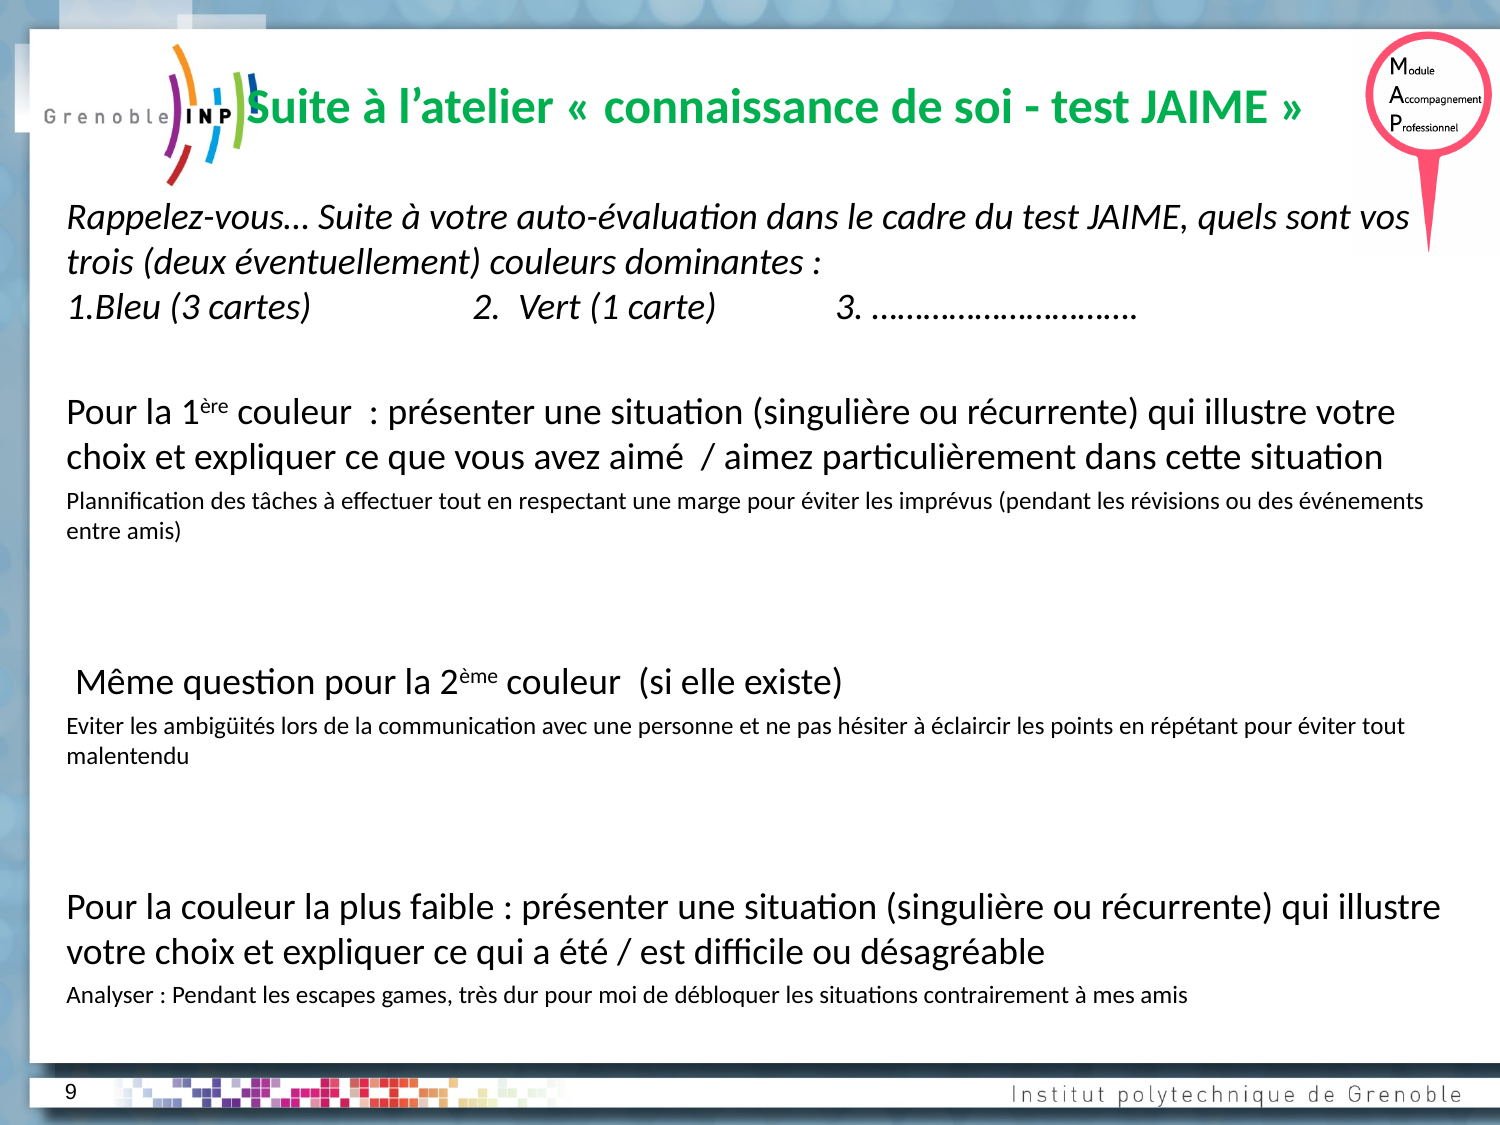

Suite à l’atelier « connaissance de soi - test JAIME »
Rappelez-vous… Suite à votre auto-évaluation dans le cadre du test JAIME, quels sont vos trois (deux éventuellement) couleurs dominantes :
1.Bleu (3 cartes) 2. Vert (1 carte) 3. ………………………….
Pour la 1ère couleur : présenter une situation (singulière ou récurrente) qui illustre votre choix et expliquer ce que vous avez aimé / aimez particulièrement dans cette situation
Plannification des tâches à effectuer tout en respectant une marge pour éviter les imprévus (pendant les révisions ou des événements entre amis)
 Même question pour la 2ème couleur (si elle existe)
Eviter les ambigüités lors de la communication avec une personne et ne pas hésiter à éclaircir les points en répétant pour éviter tout
malentendu
Pour la couleur la plus faible : présenter une situation (singulière ou récurrente) qui illustre votre choix et expliquer ce qui a été / est difficile ou désagréable
Analyser : Pendant les escapes games, très dur pour moi de débloquer les situations contrairement à mes amis